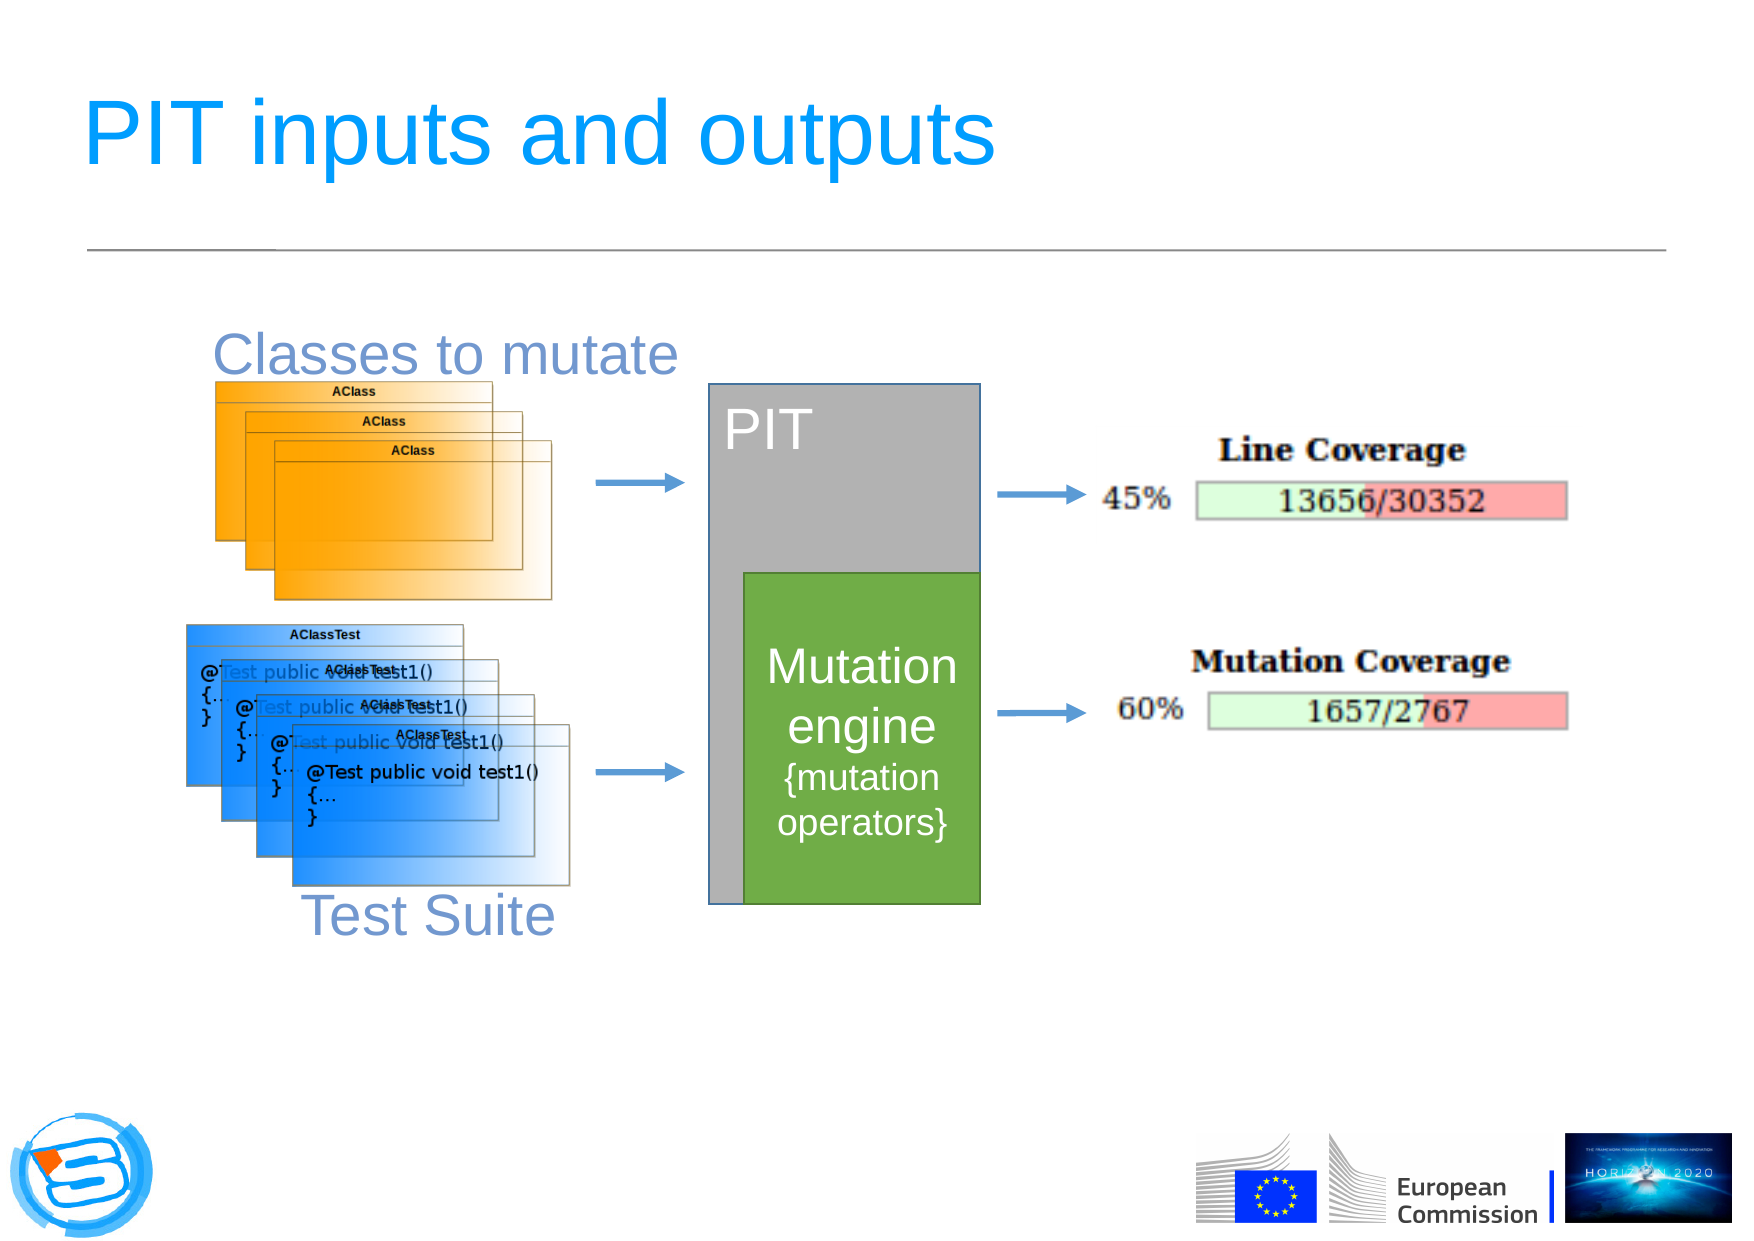

# PIT inputs and outputs
Classes to mutate
PIT
Mutation engine
{mutation operators}
Test Suite